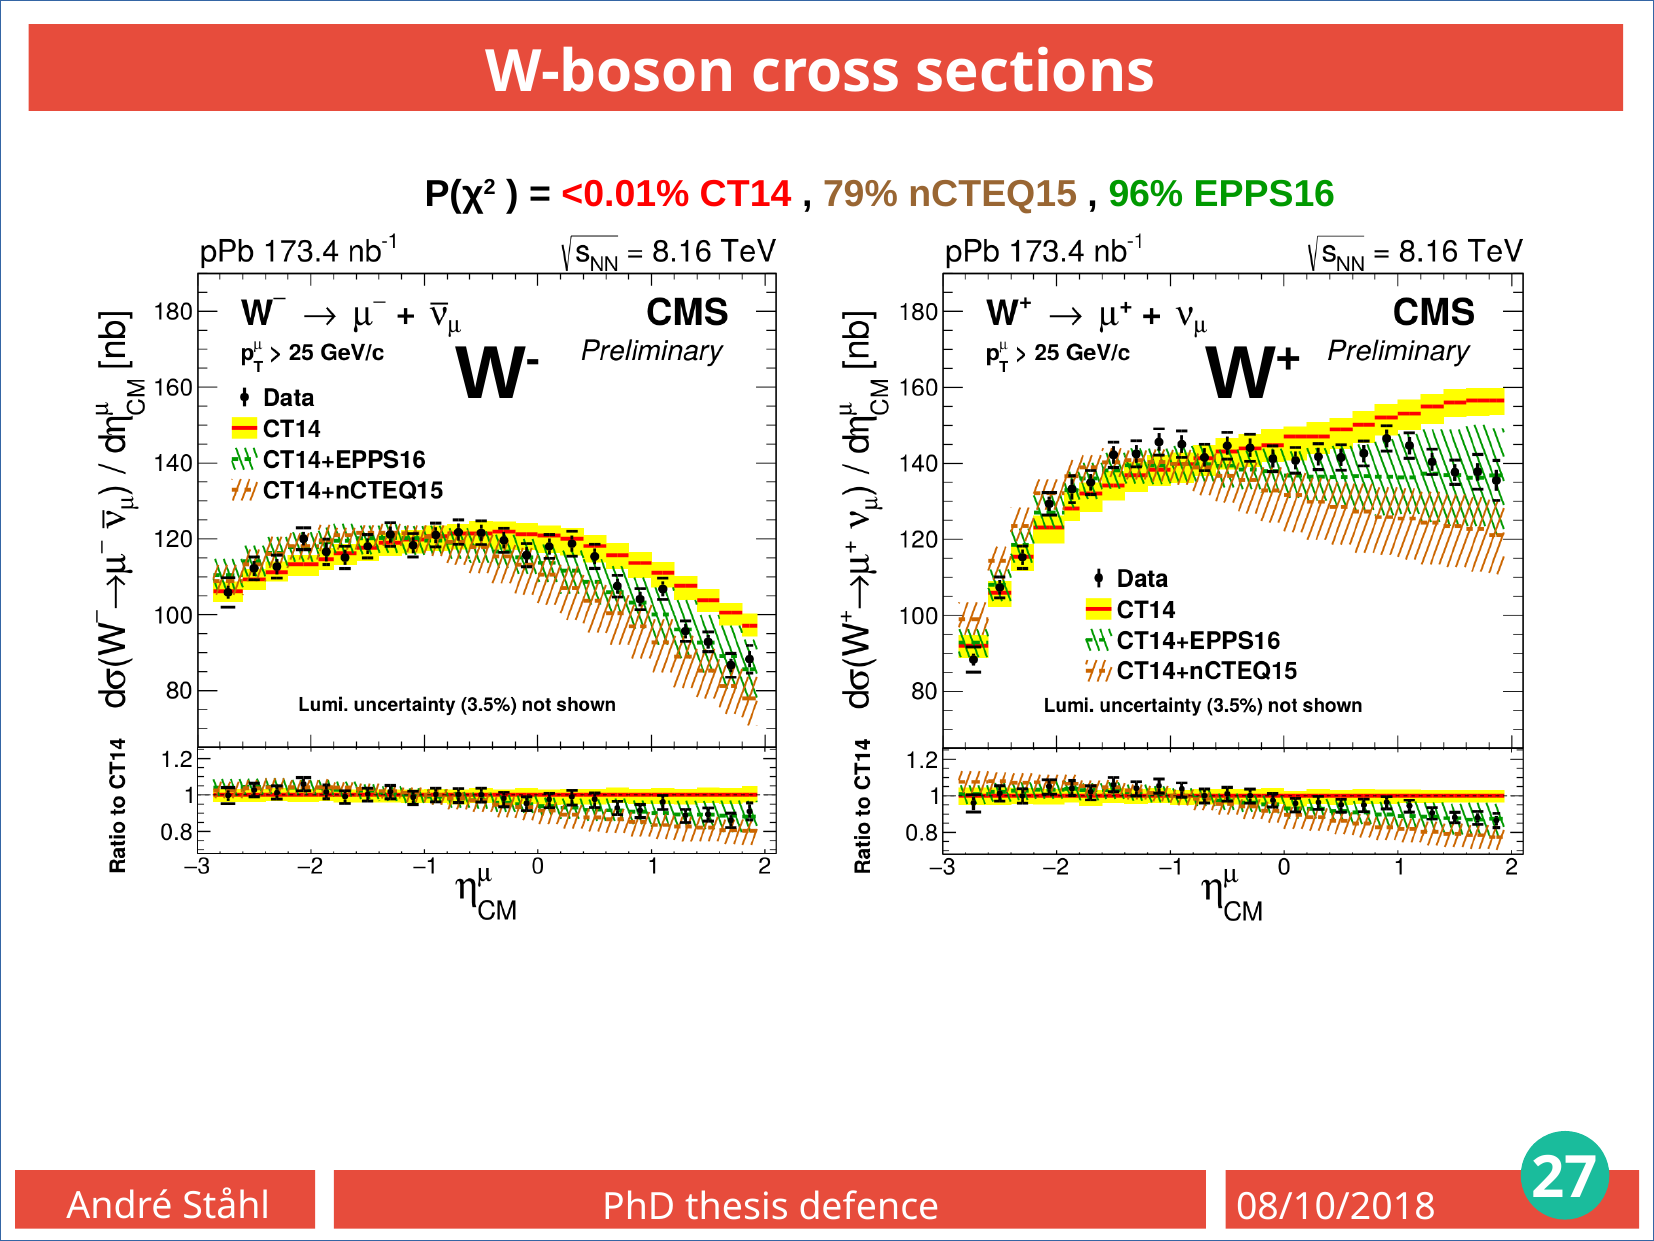

# W-boson cross sections
P(χ2 ) = <0.01% CT14 , 79% nCTEQ15 , 96% EPPS16
W-
W+
27
08/10/2018